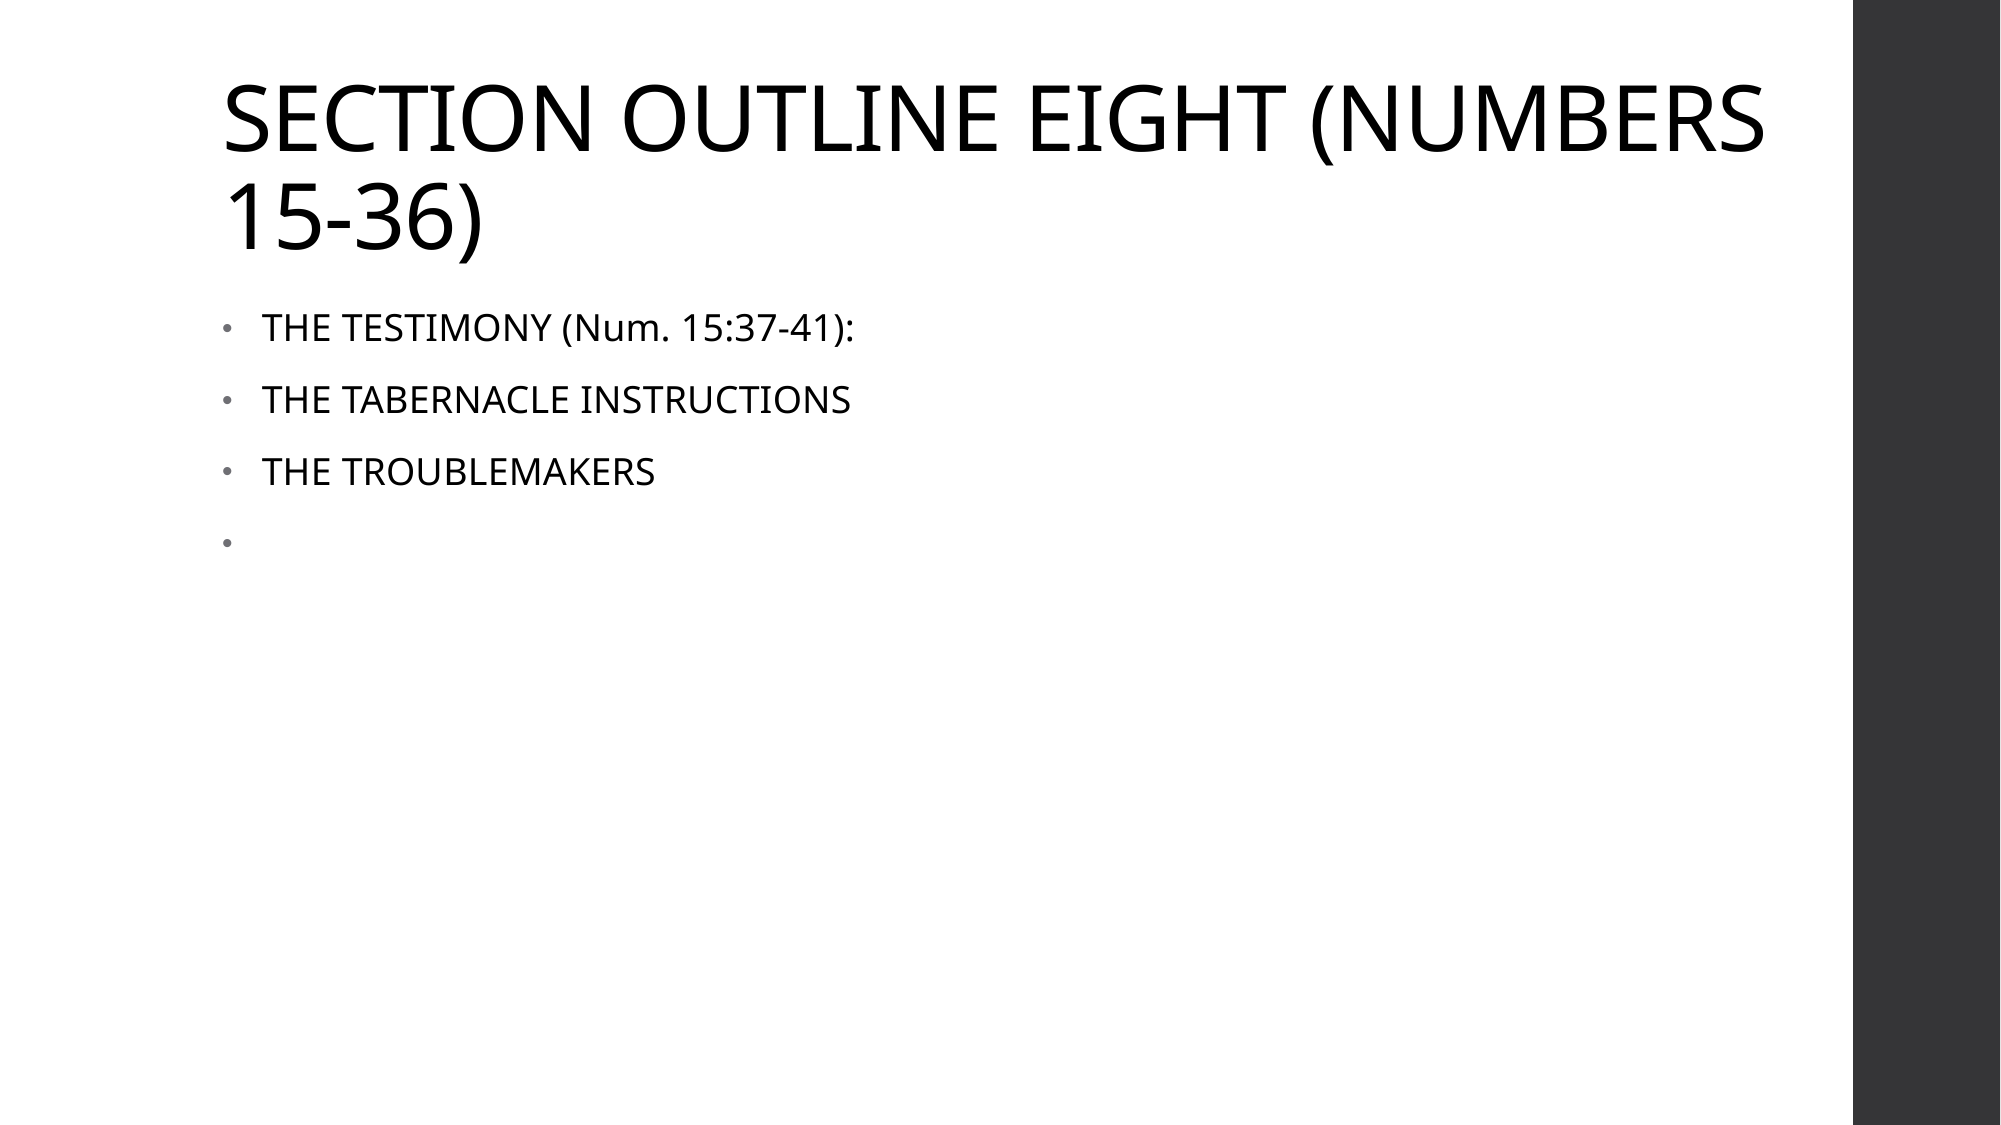

# SECTION OUTLINE EIGHT (NUMBERS 15-36)
 THE TESTIMONY (Num. 15:37-41):
 THE TABERNACLE INSTRUCTIONS
 THE TROUBLEMAKERS